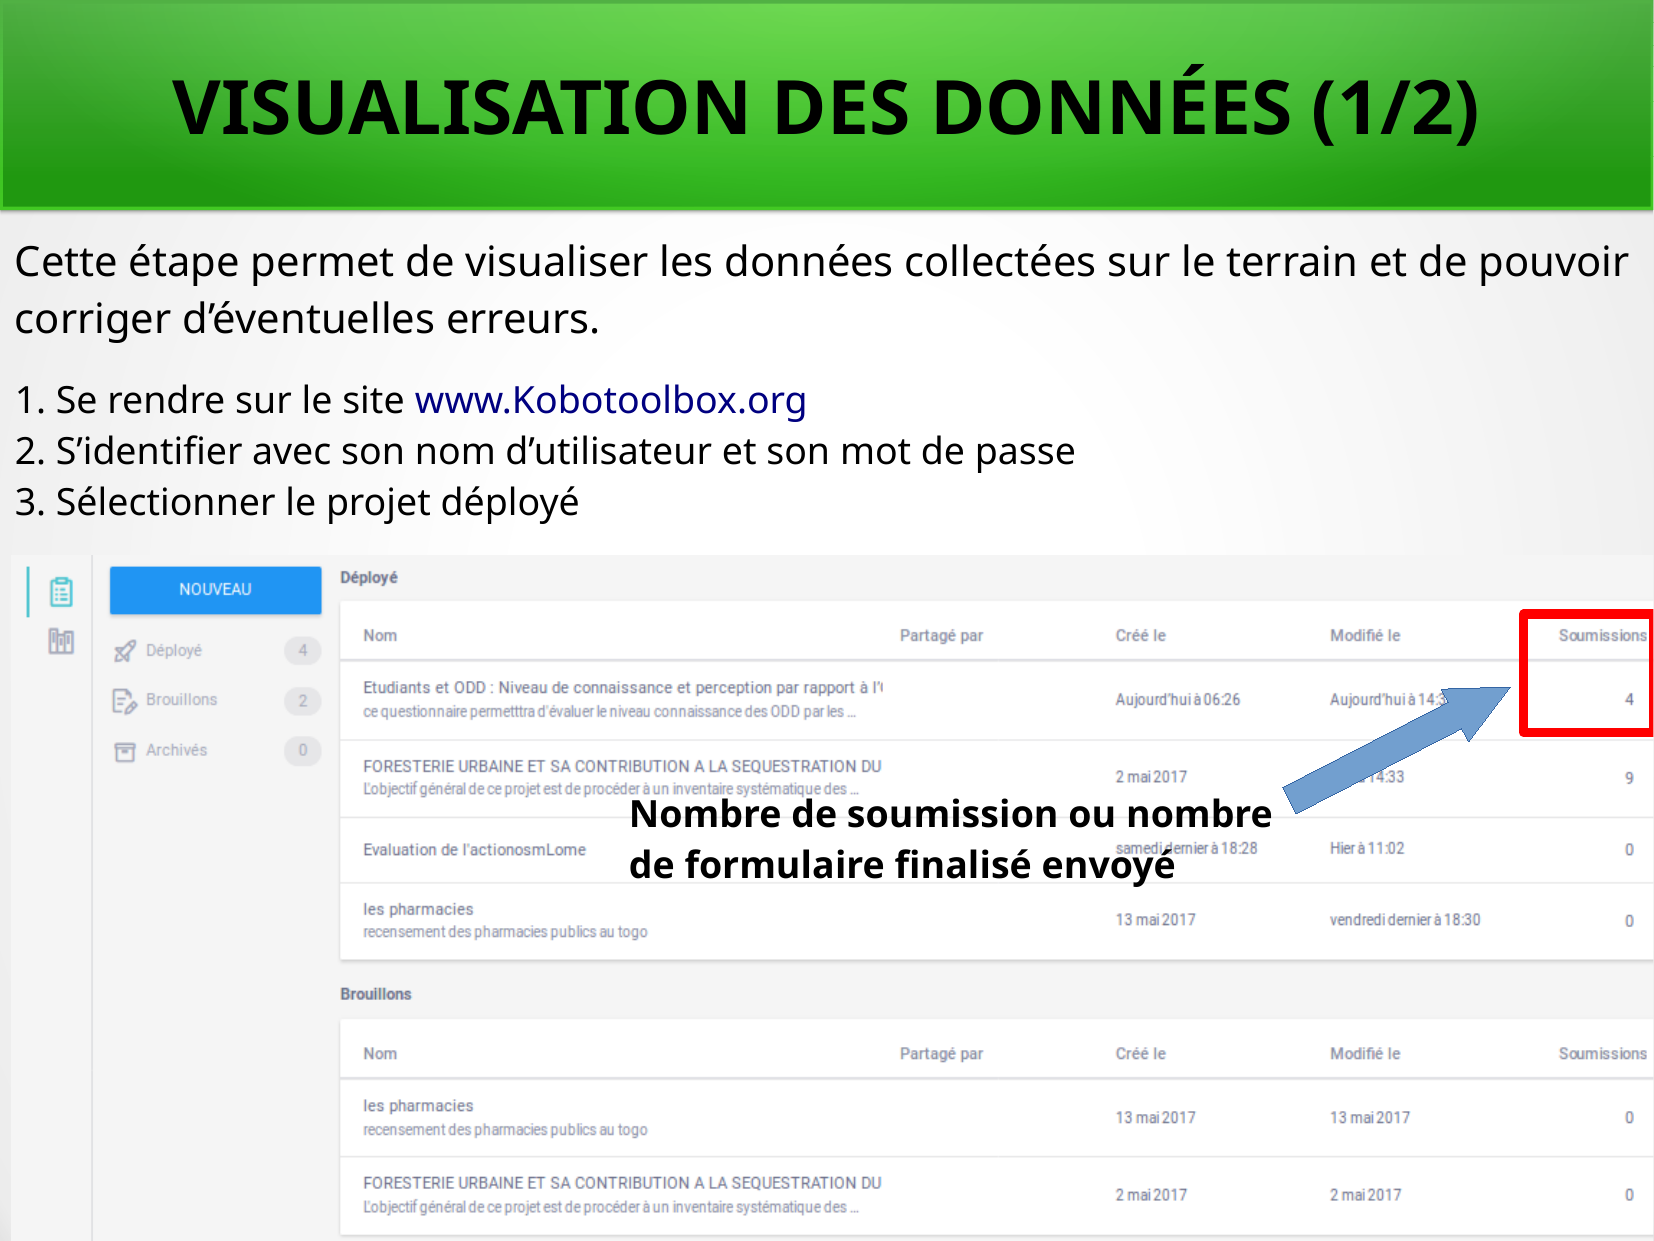

VISUALISATION DES DONNÉES (1/2)
Cette étape permet de visualiser les données collectées sur le terrain et de pouvoir corriger d’éventuelles erreurs.
1. Se rendre sur le site www.Kobotoolbox.org
2. S’identifier avec son nom d’utilisateur et son mot de passe
3. Sélectionner le projet déployé
Nombre de soumission ou nombre de formulaire finalisé envoyé